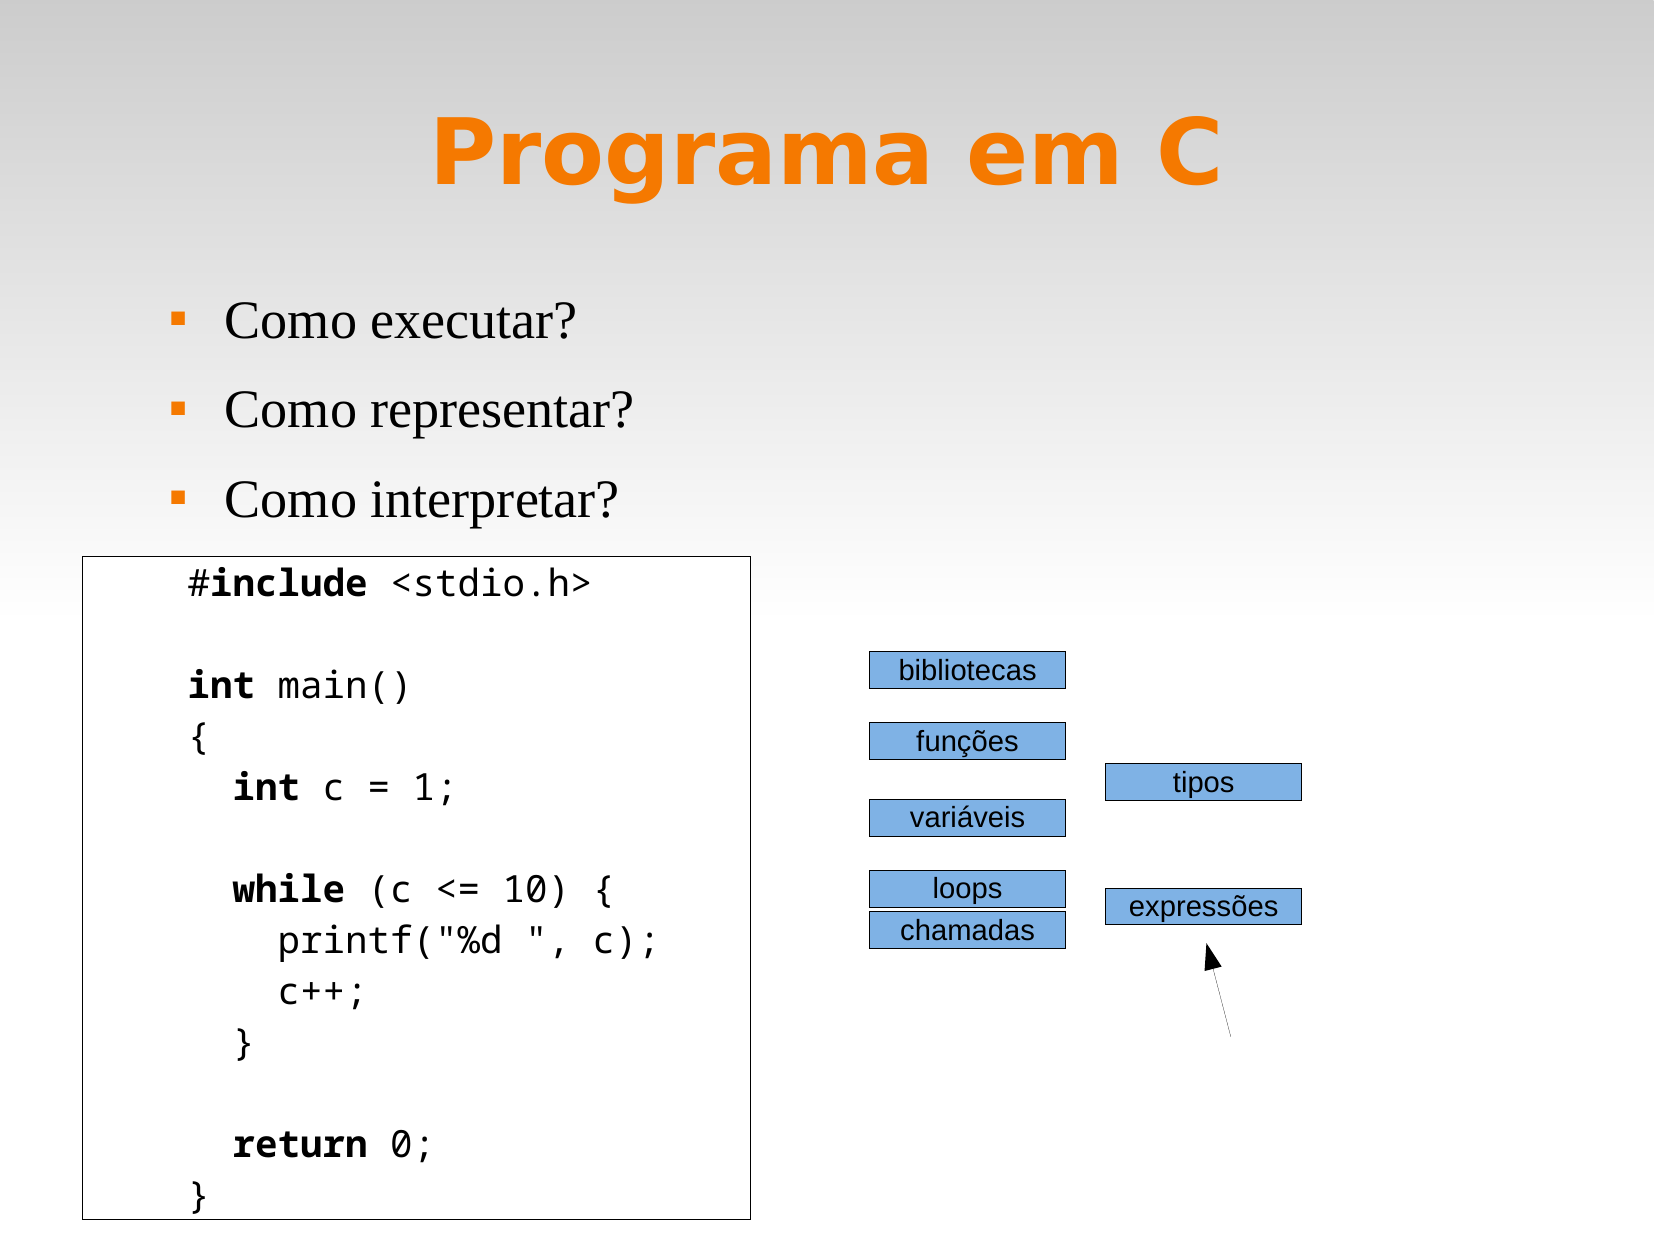

# Programa em C
Como executar?
Como representar?
Como interpretar?
 #include <stdio.h>
 int main()
 {
 int c = 1;
 while (c <= 10) {
 printf("%d ", c);
 c++;
 }
 return 0;
 }
bibliotecas
funções
tipos
variáveis
loops
expressões
chamadas